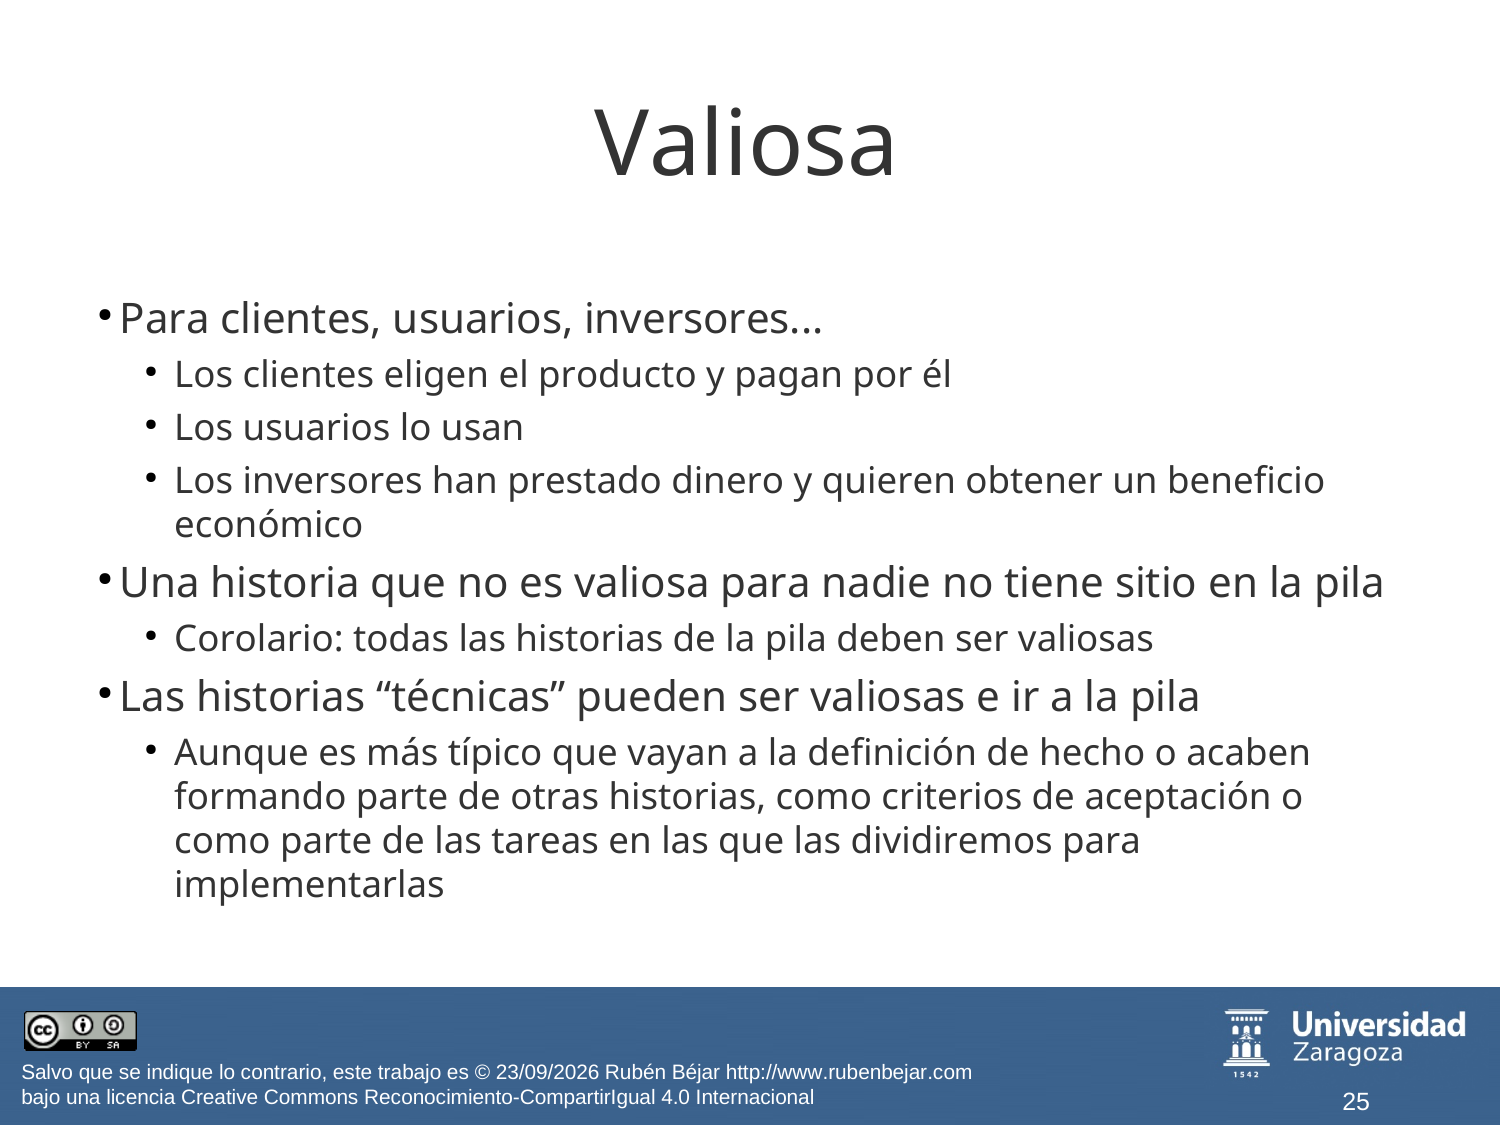

# Valiosa
Para clientes, usuarios, inversores...
Los clientes eligen el producto y pagan por él
Los usuarios lo usan
Los inversores han prestado dinero y quieren obtener un beneficio económico
Una historia que no es valiosa para nadie no tiene sitio en la pila
Corolario: todas las historias de la pila deben ser valiosas
Las historias “técnicas” pueden ser valiosas e ir a la pila
Aunque es más típico que vayan a la definición de hecho o acaben formando parte de otras historias, como criterios de aceptación o como parte de las tareas en las que las dividiremos para implementarlas